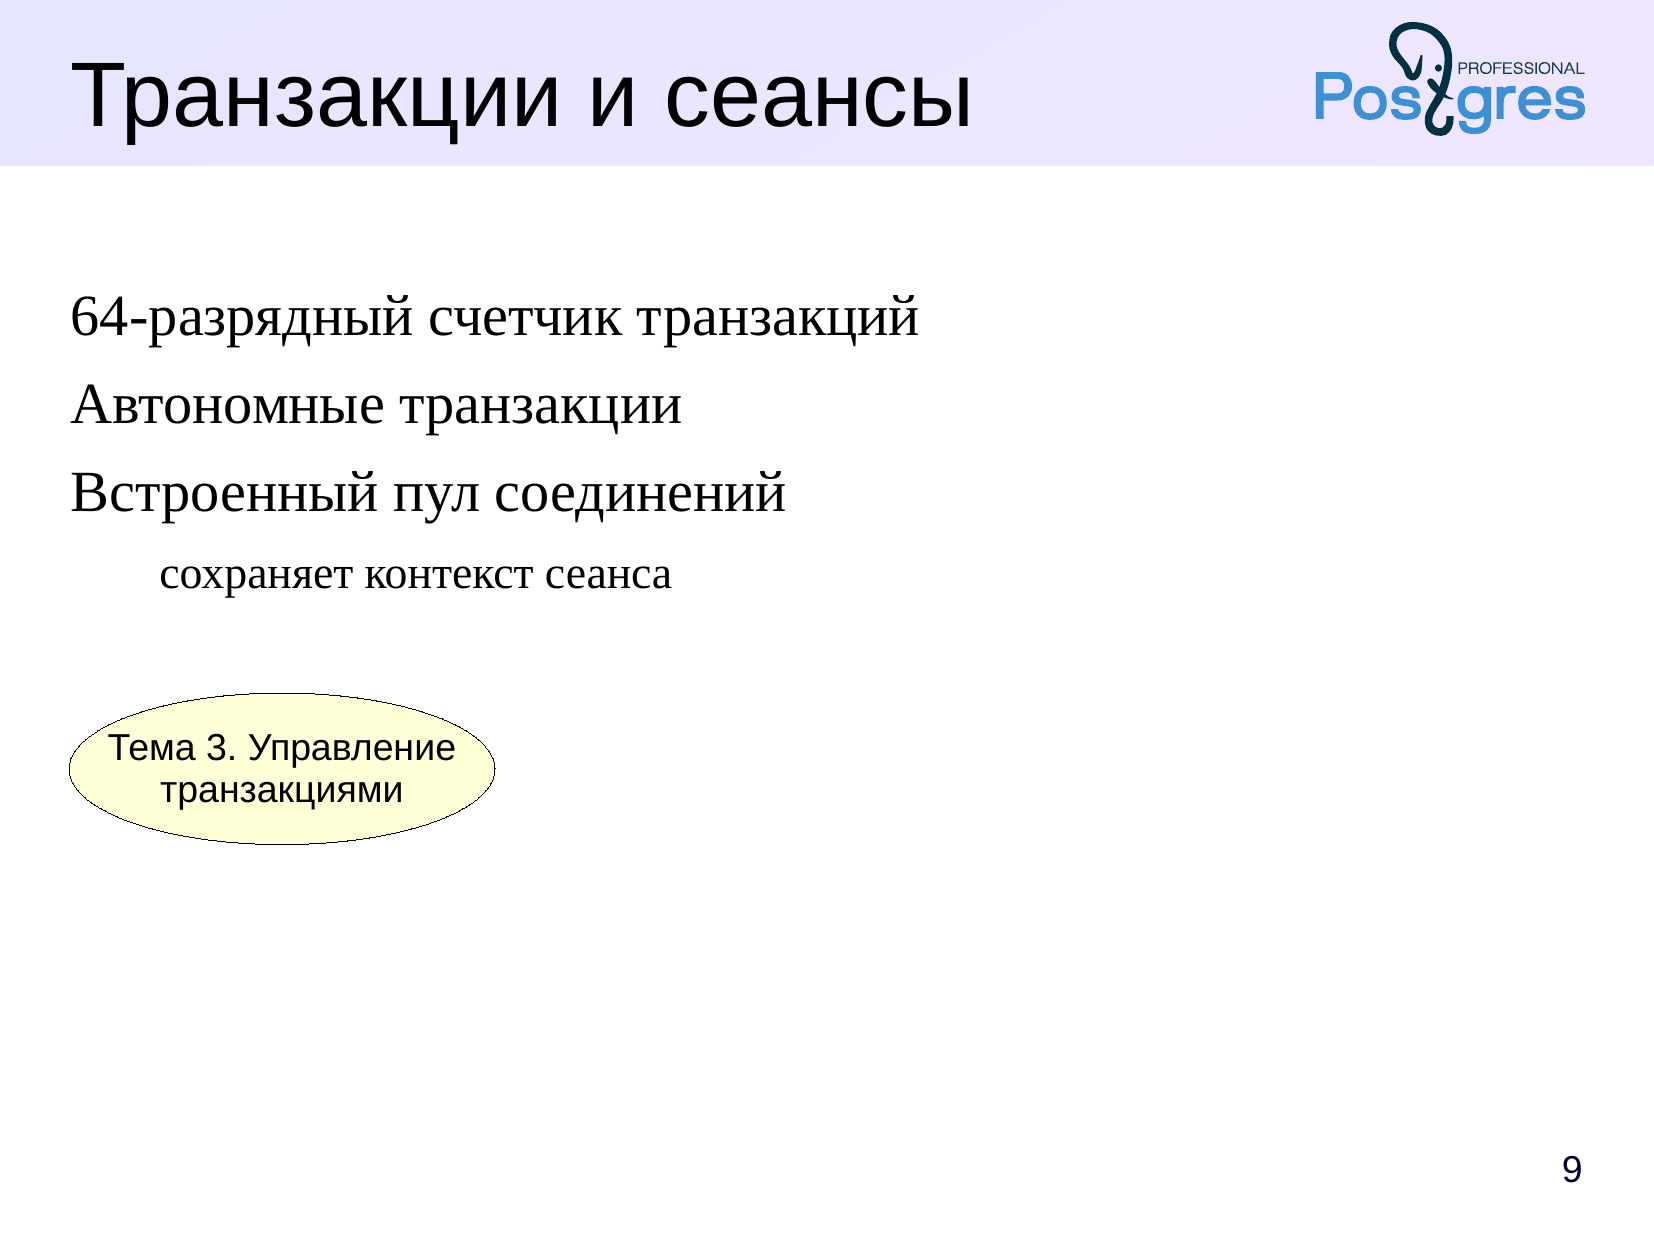

# Транзакции и сеансы
64-разрядный счетчик транзакций
Автономные транзакции
Встроенный пул соединений
сохраняет контекст сеанса
Тема 3. Управление
транзакциями